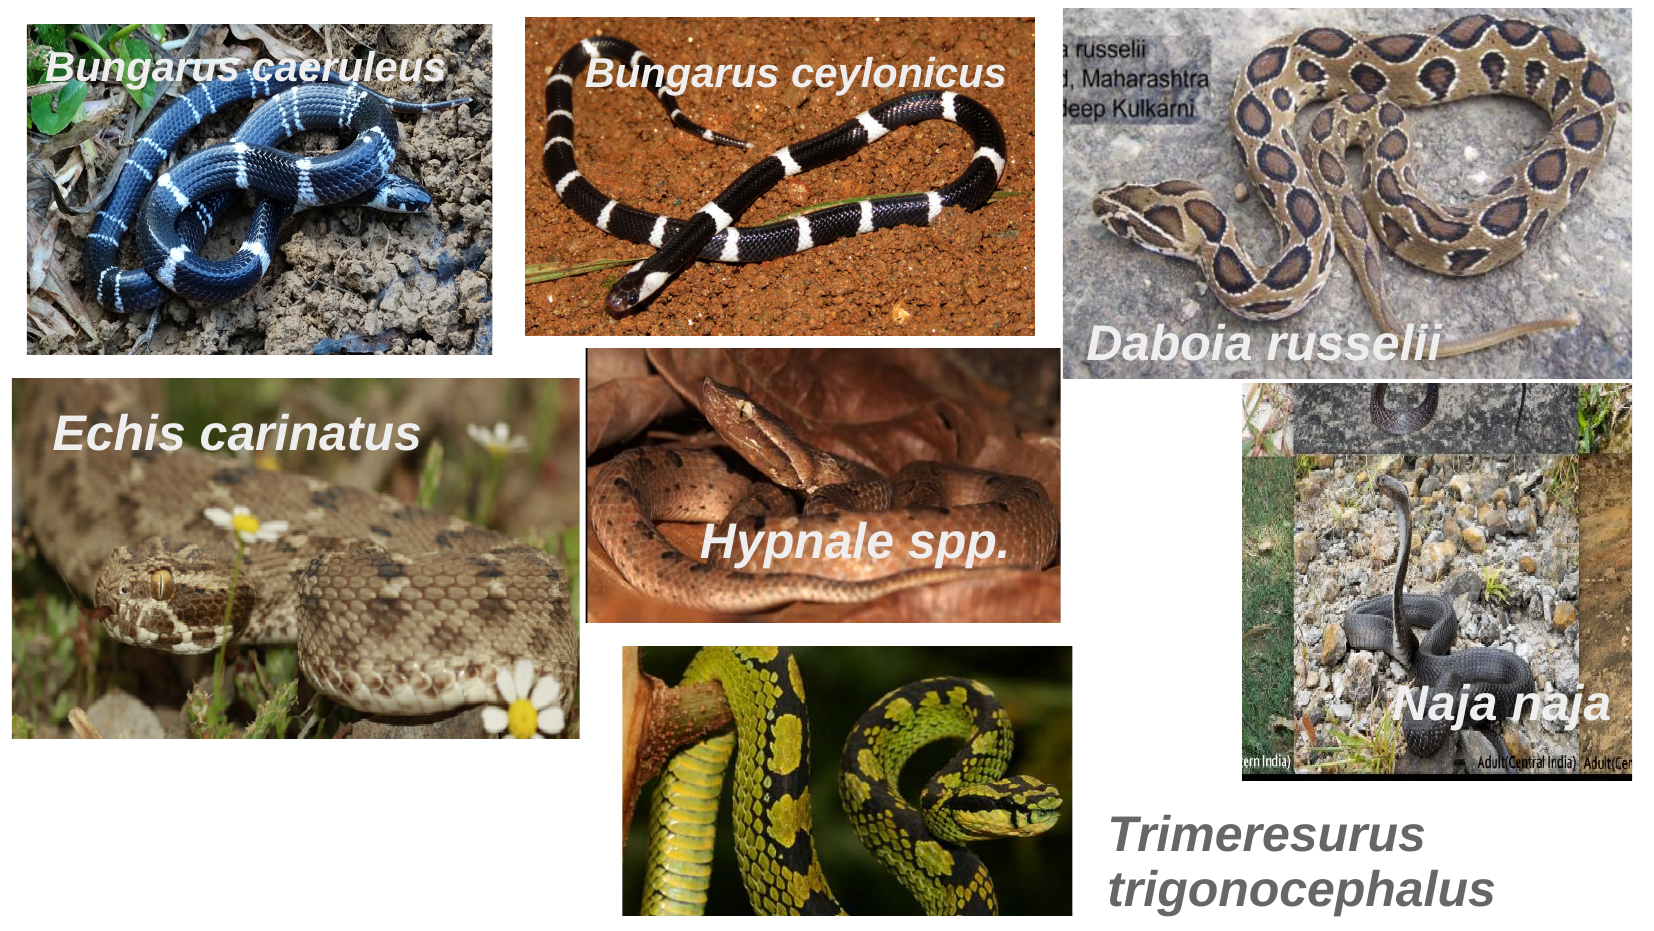

Bungarus caeruleus
Bungarus ceylonicus
Daboia russelii
Echis carinatus
Hypnale spp.
Naja naja
Trimeresurus
trigonocephalus
All images from http://reptile-database.reptarium.cz